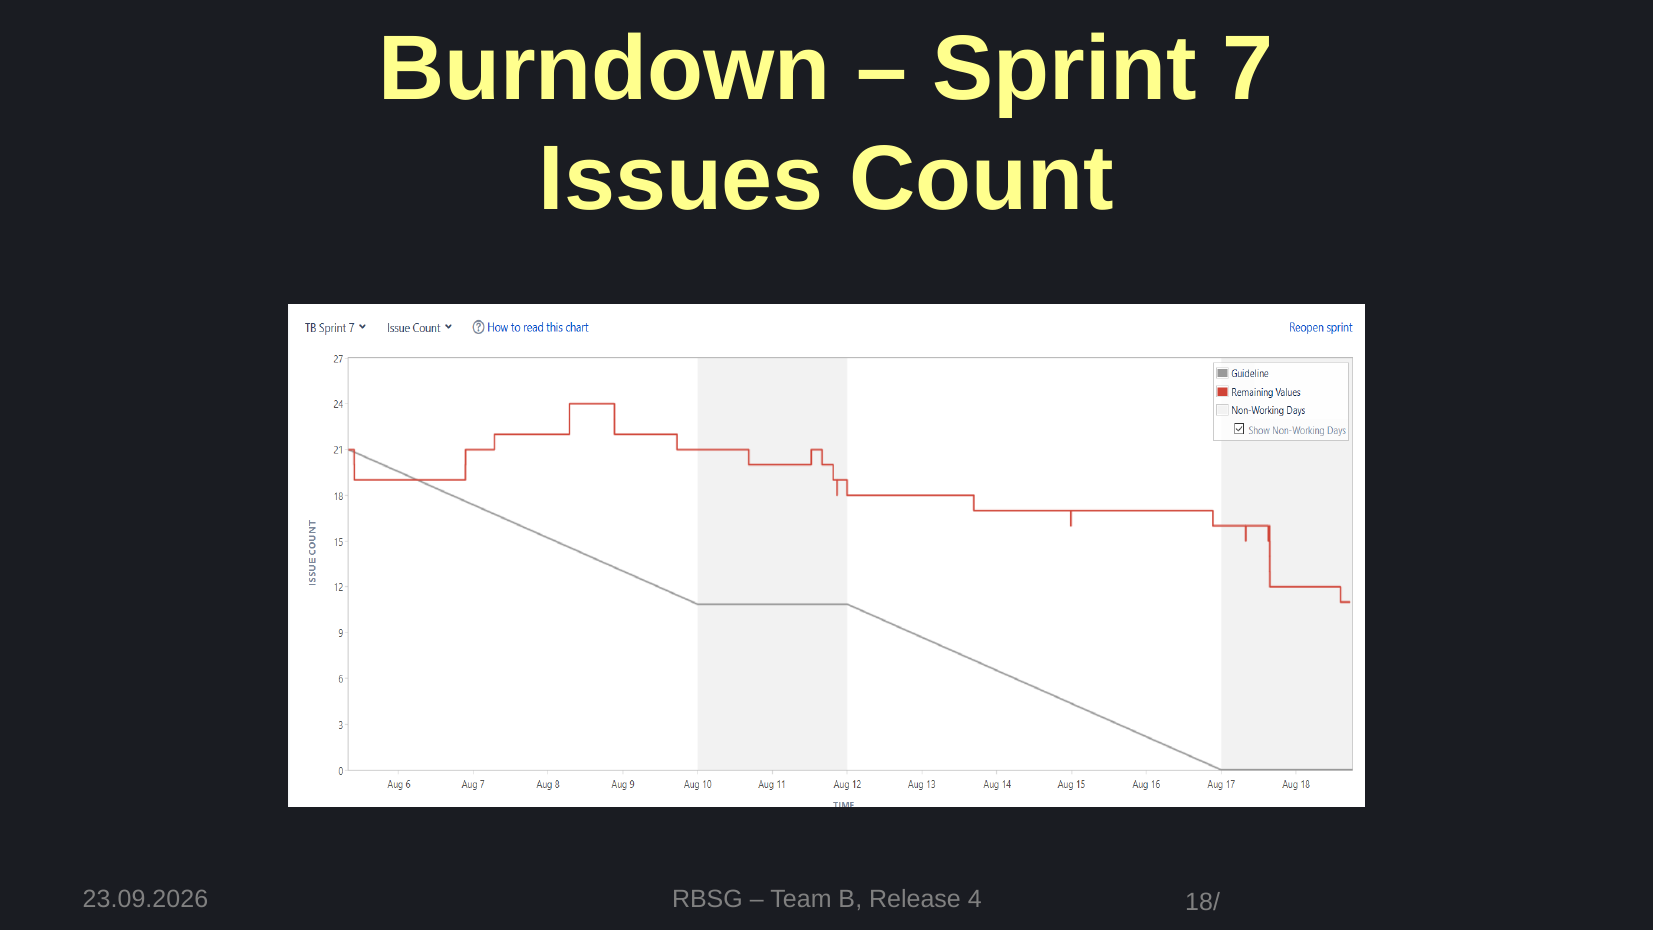

# Burndown – Sprint 7 Issues Count
RBSG – Team B, Release 4